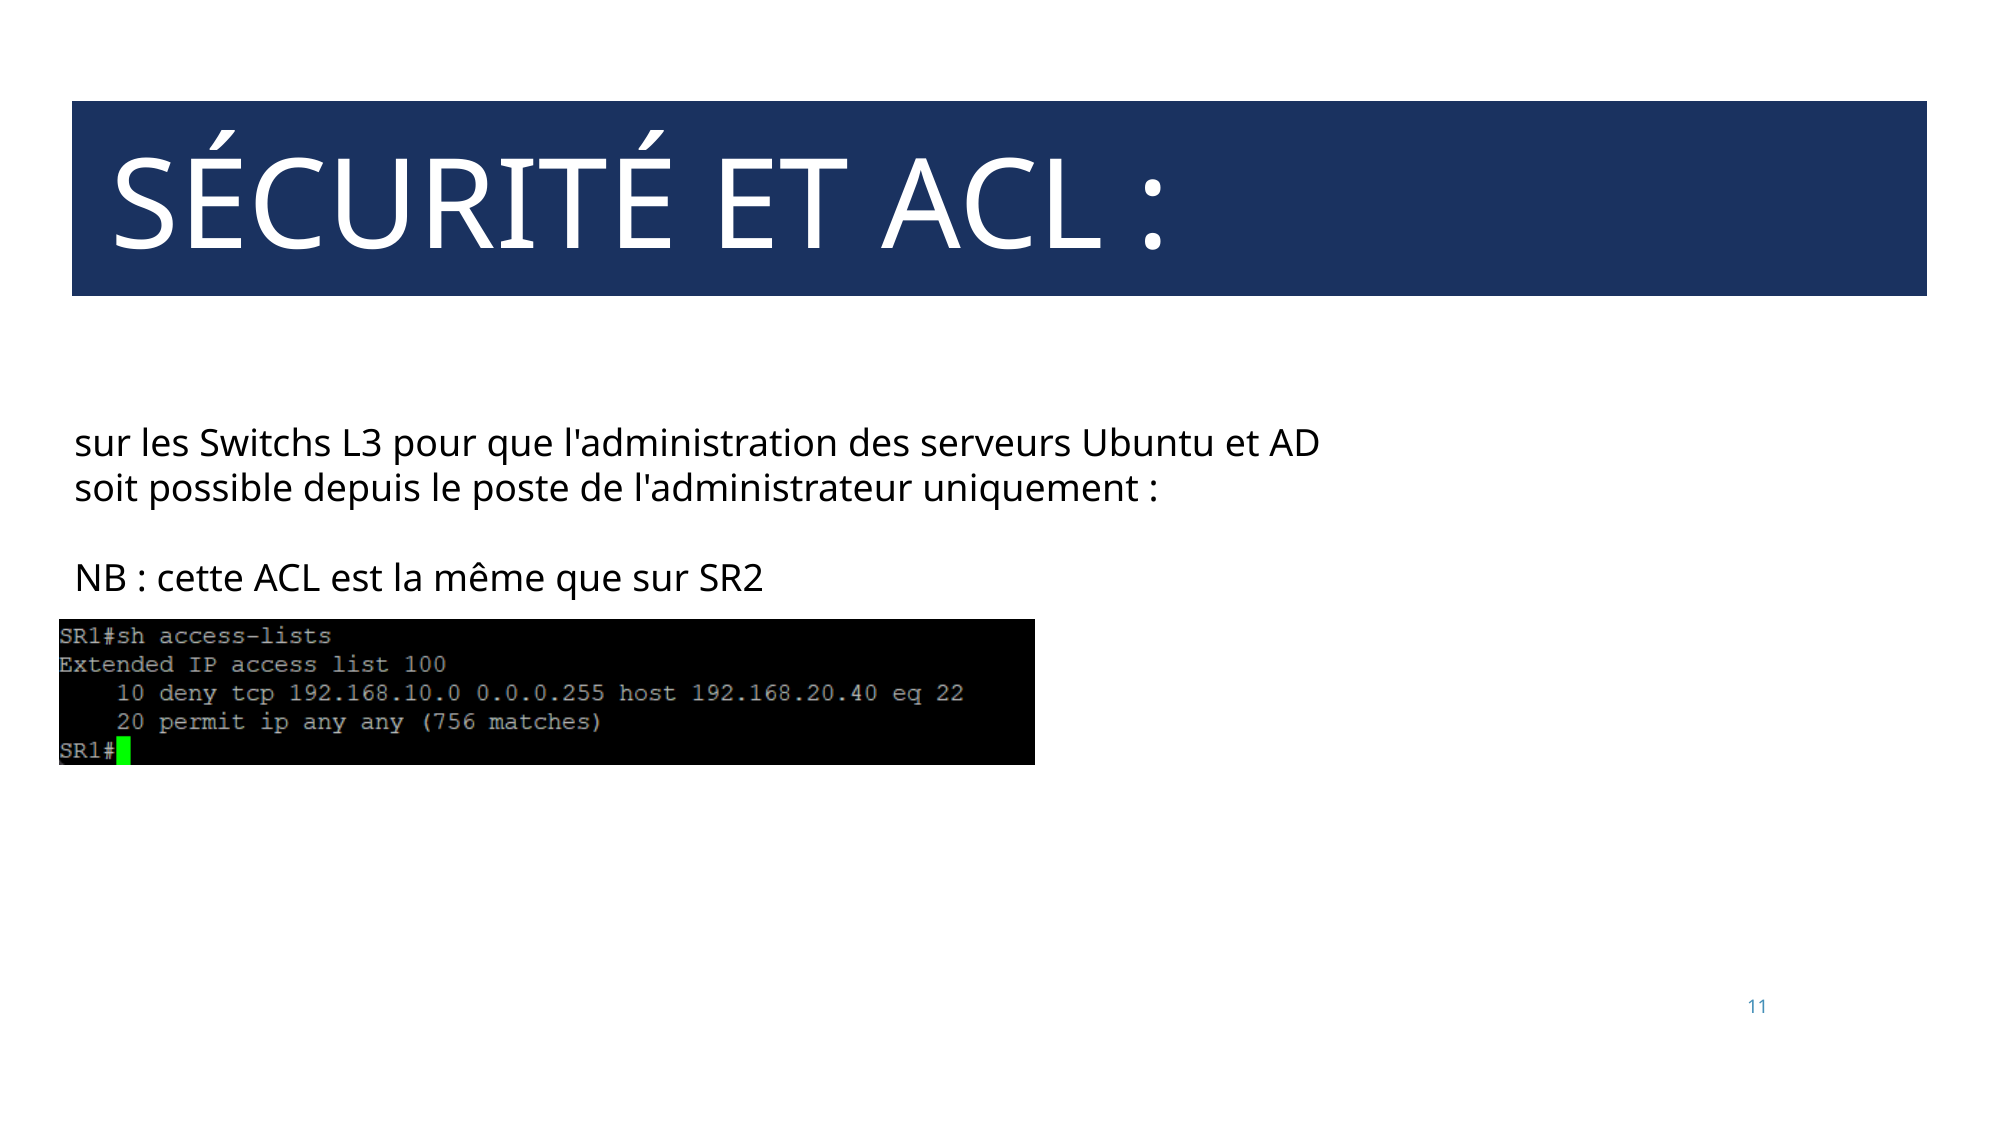

# Sécurité et ACL :
sur les Switchs L3 pour que l'administration des serveurs Ubuntu et AD
soit possible depuis le poste de l'administrateur uniquement :
NB : cette ACL est la même que sur SR2